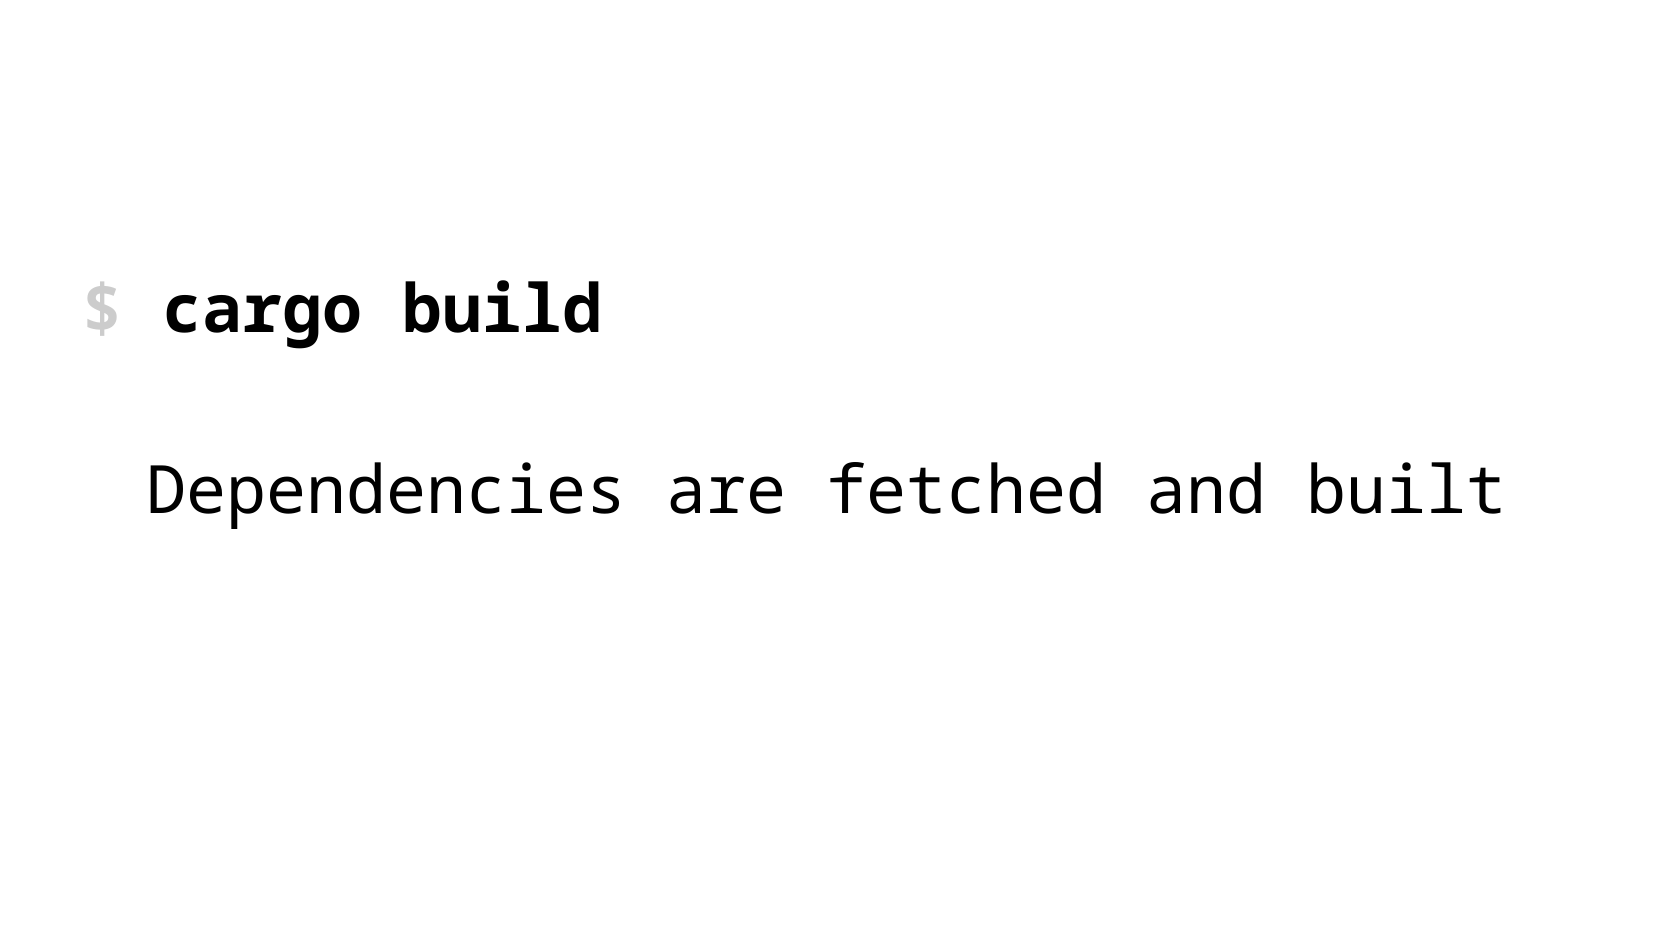

# $ cargo build
Dependencies are fetched and built